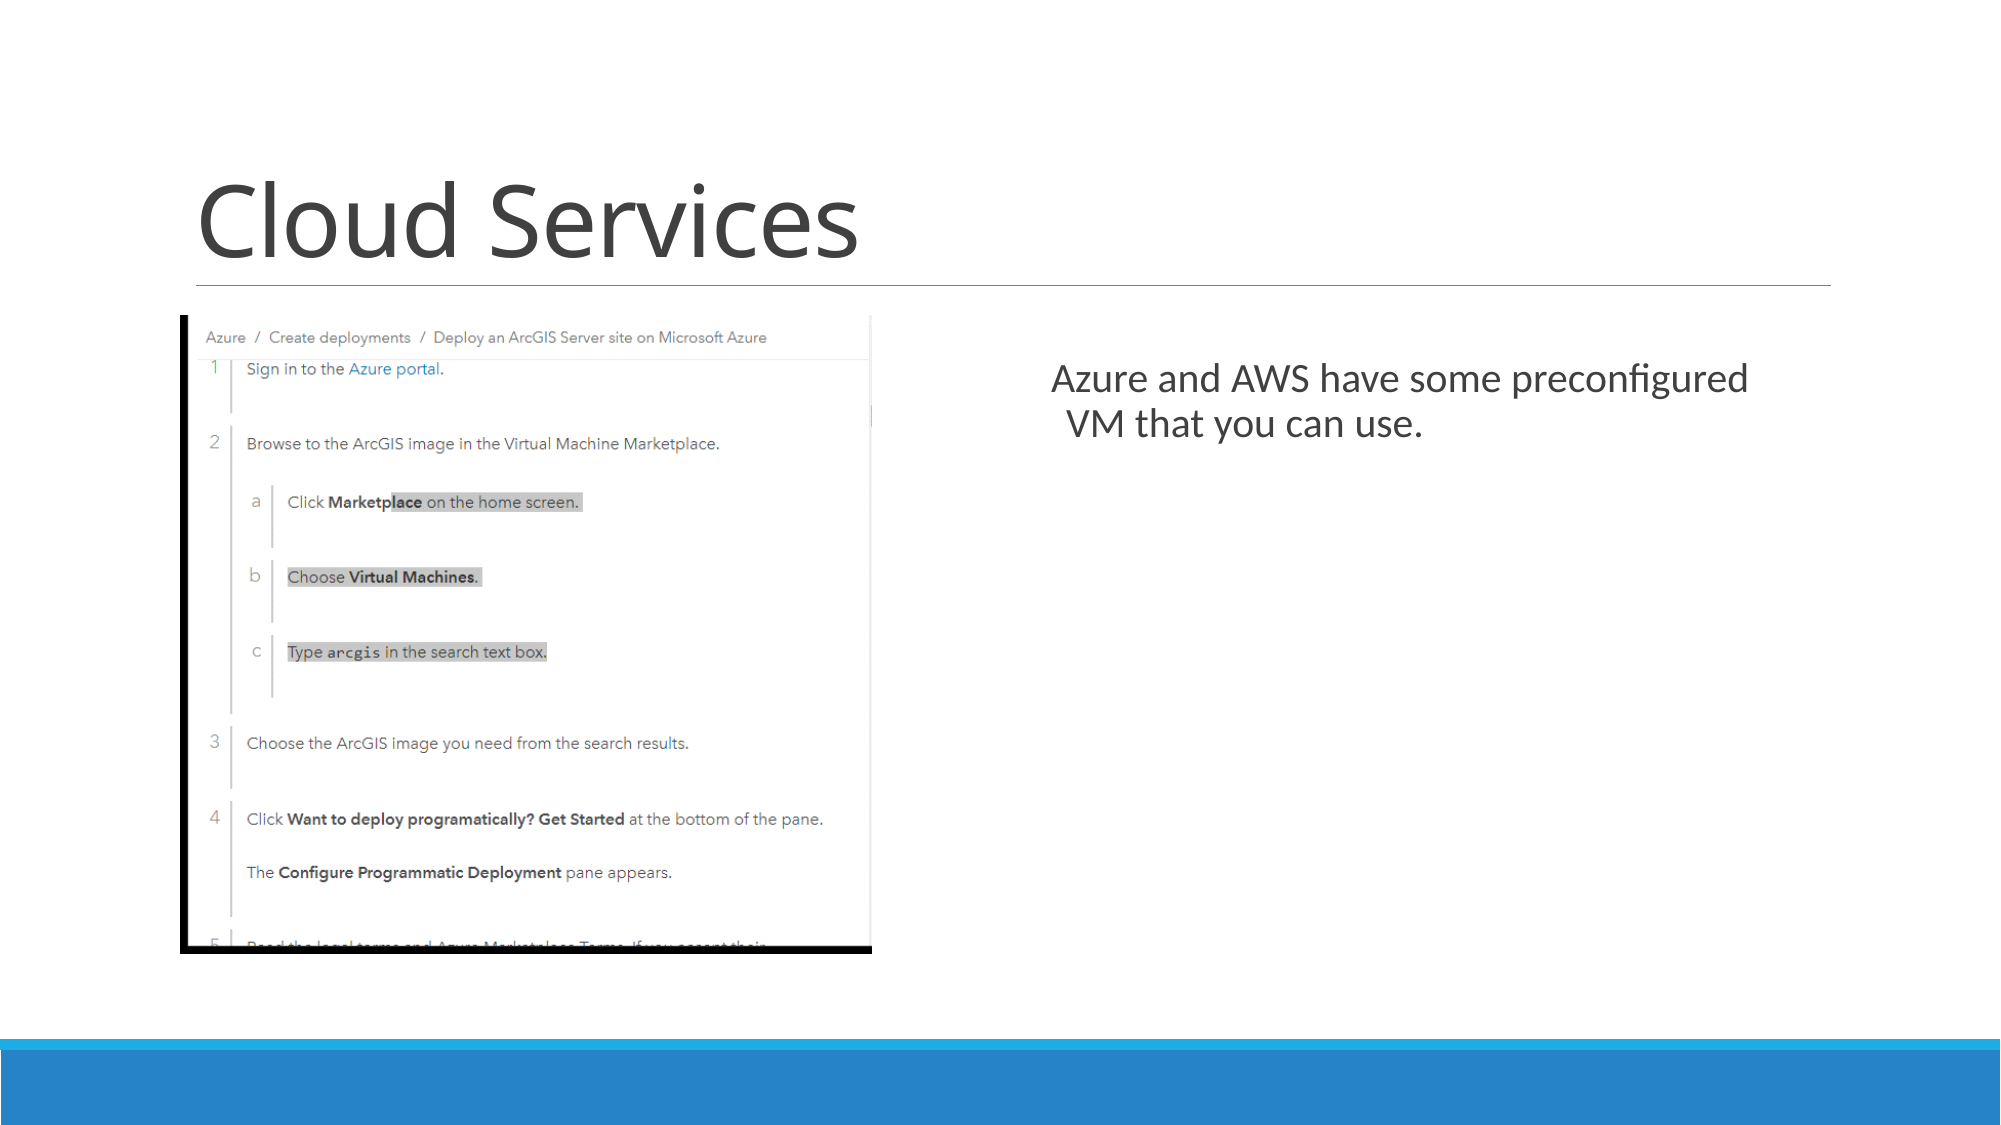

# Cloud Services
Azure and AWS have some preconfigured VM that you can use.